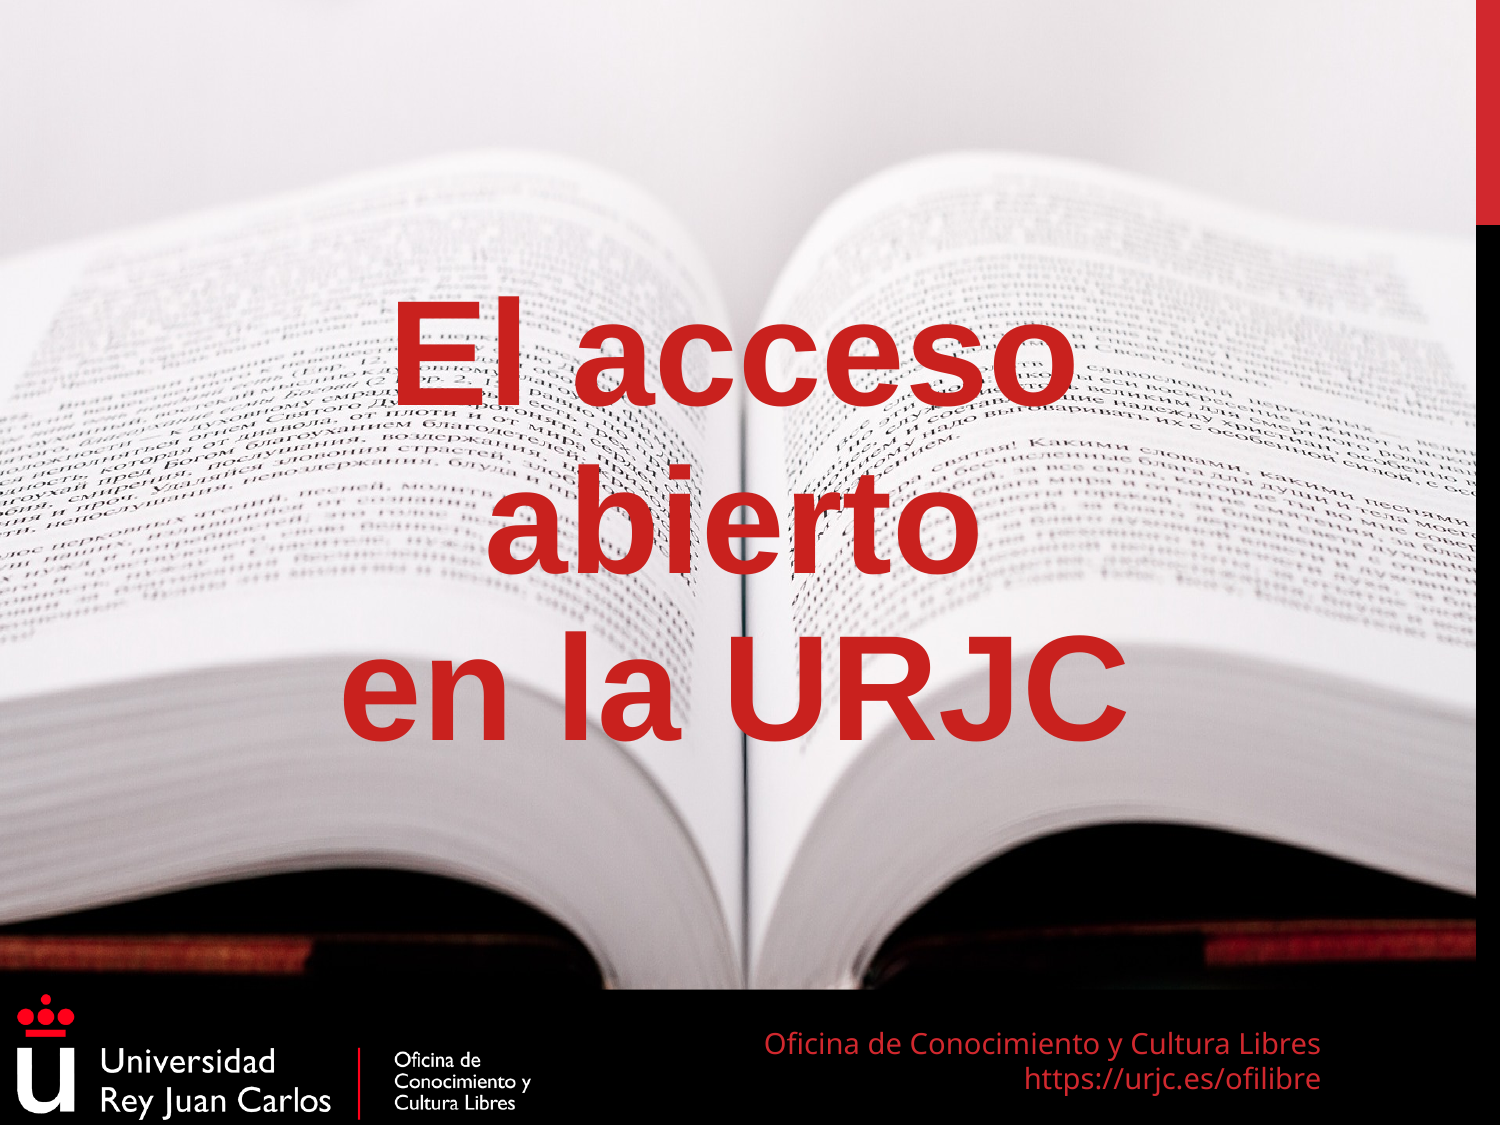

#
El acceso abierto
en la URJC